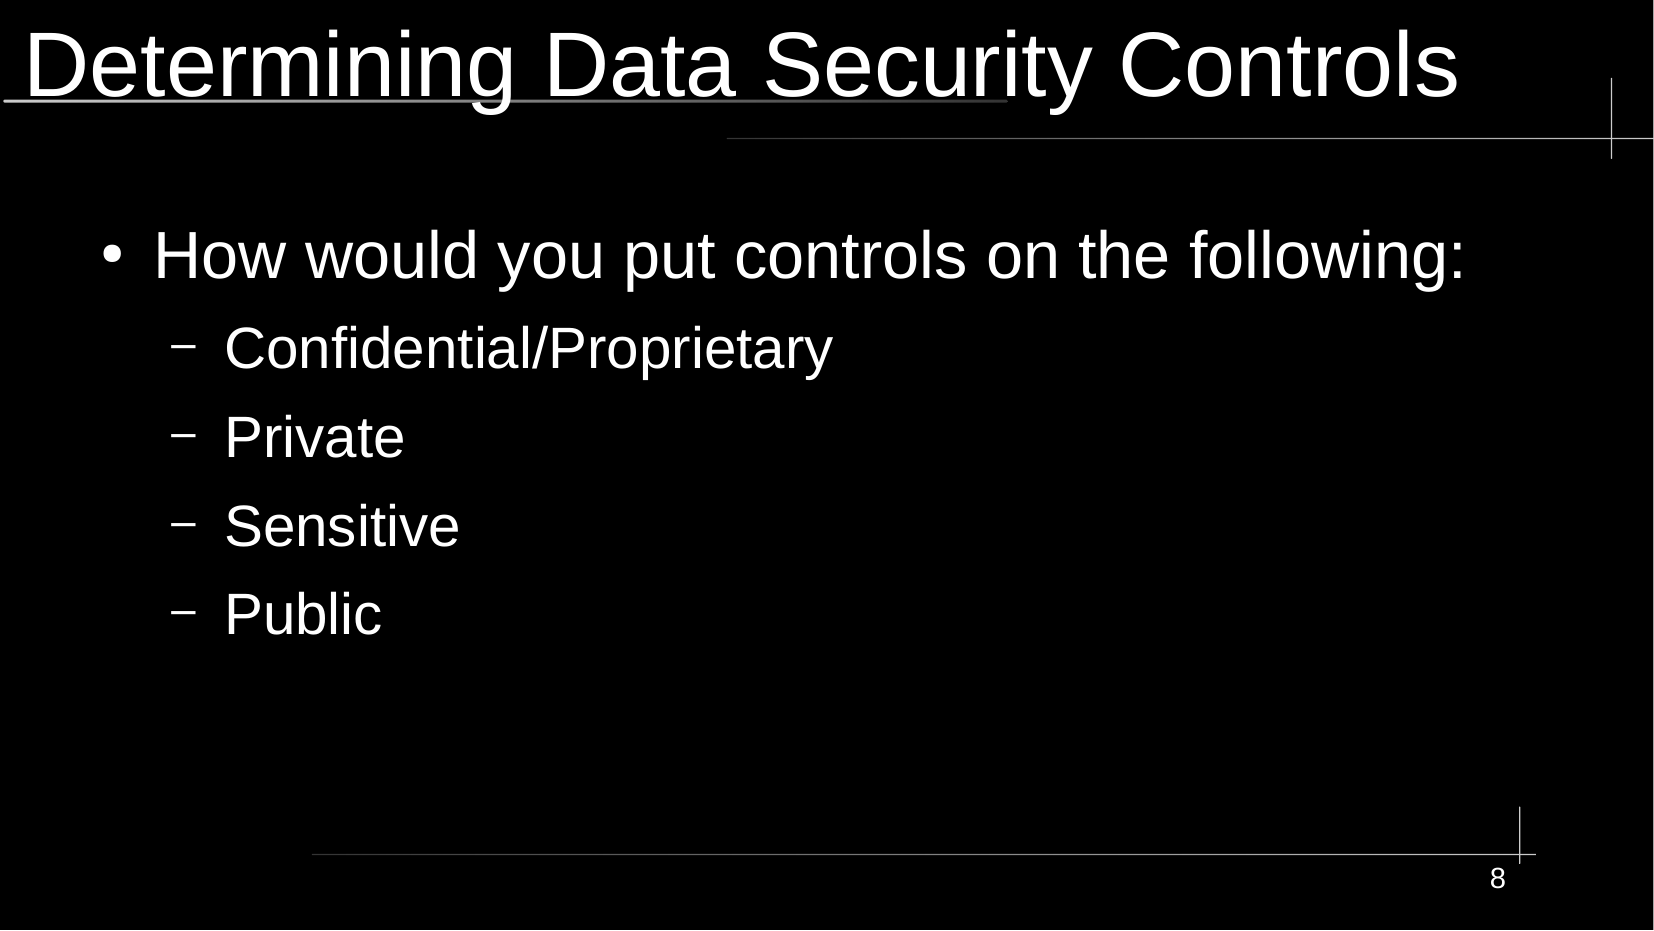

# Determining Data Security Controls
How would you put controls on the following:
Confidential/Proprietary
Private
Sensitive
Public
8